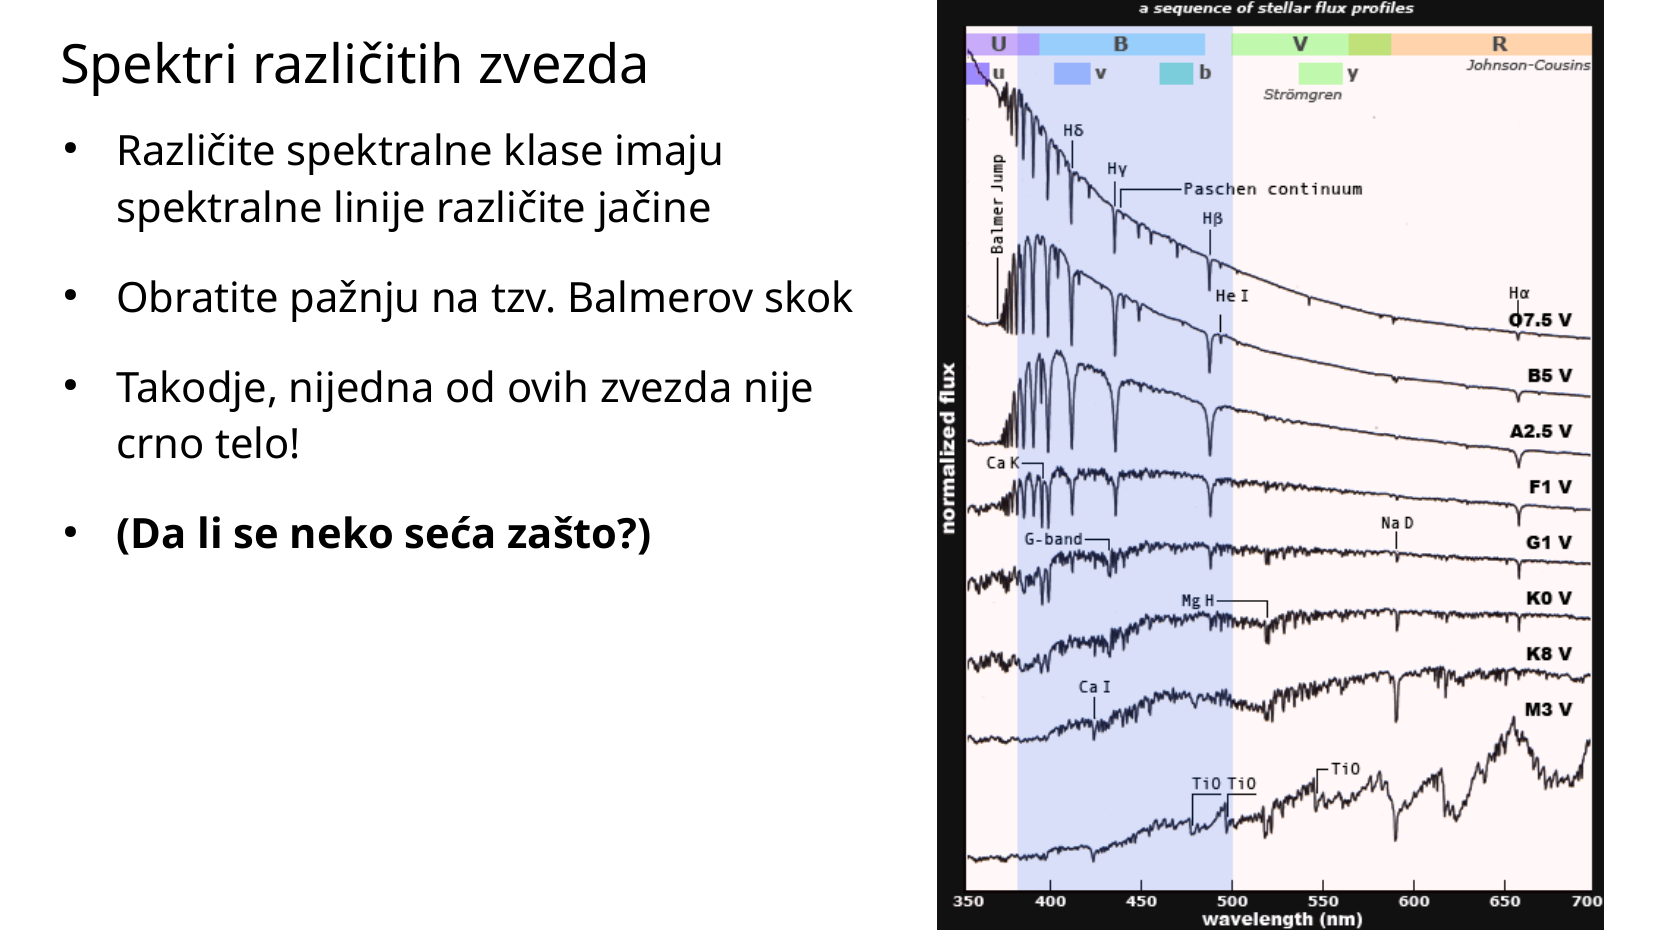

# Spektri različitih zvezda
Različite spektralne klase imaju spektralne linije različite jačine
Obratite pažnju na tzv. Balmerov skok
Takodje, nijedna od ovih zvezda nije crno telo!
(Da li se neko seća zašto?)